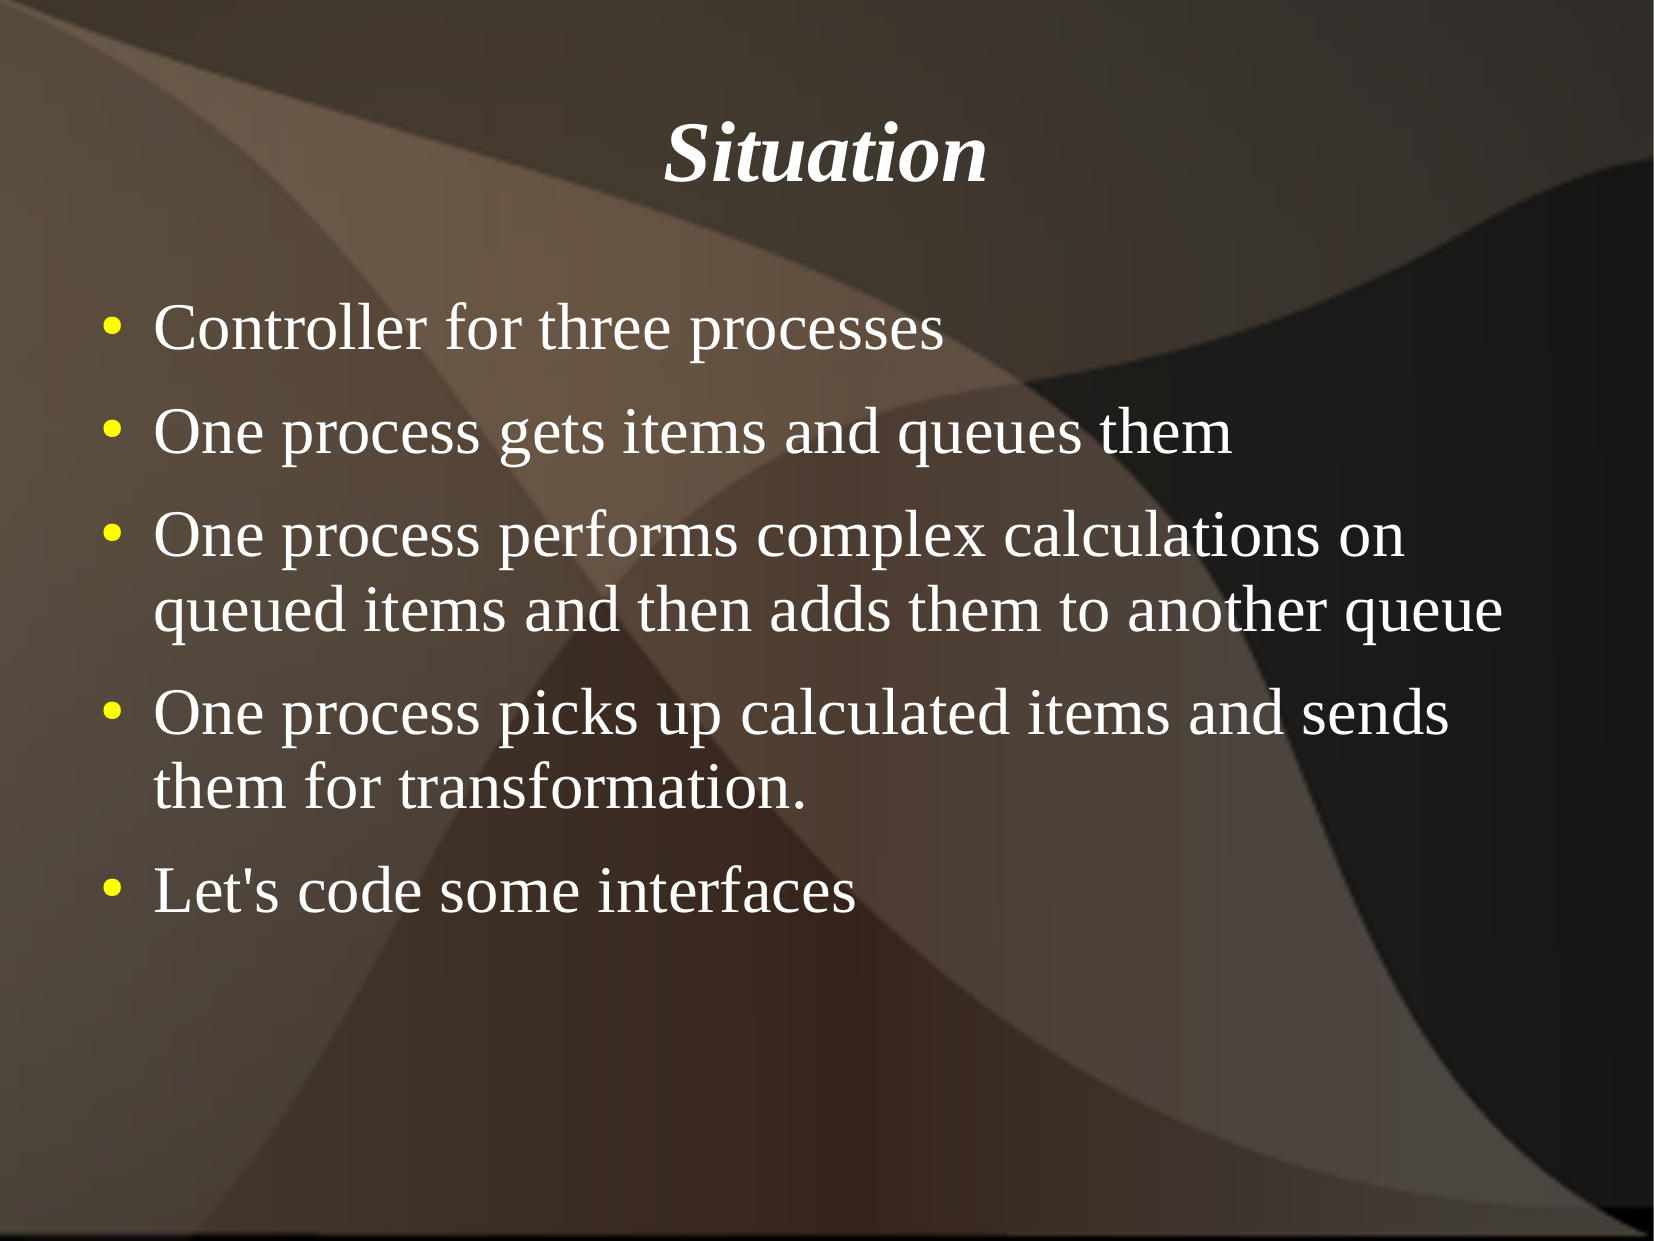

# Situation
Controller for three processes
One process gets items and queues them
One process performs complex calculations on queued items and then adds them to another queue
One process picks up calculated items and sends them for transformation.
Let's code some interfaces